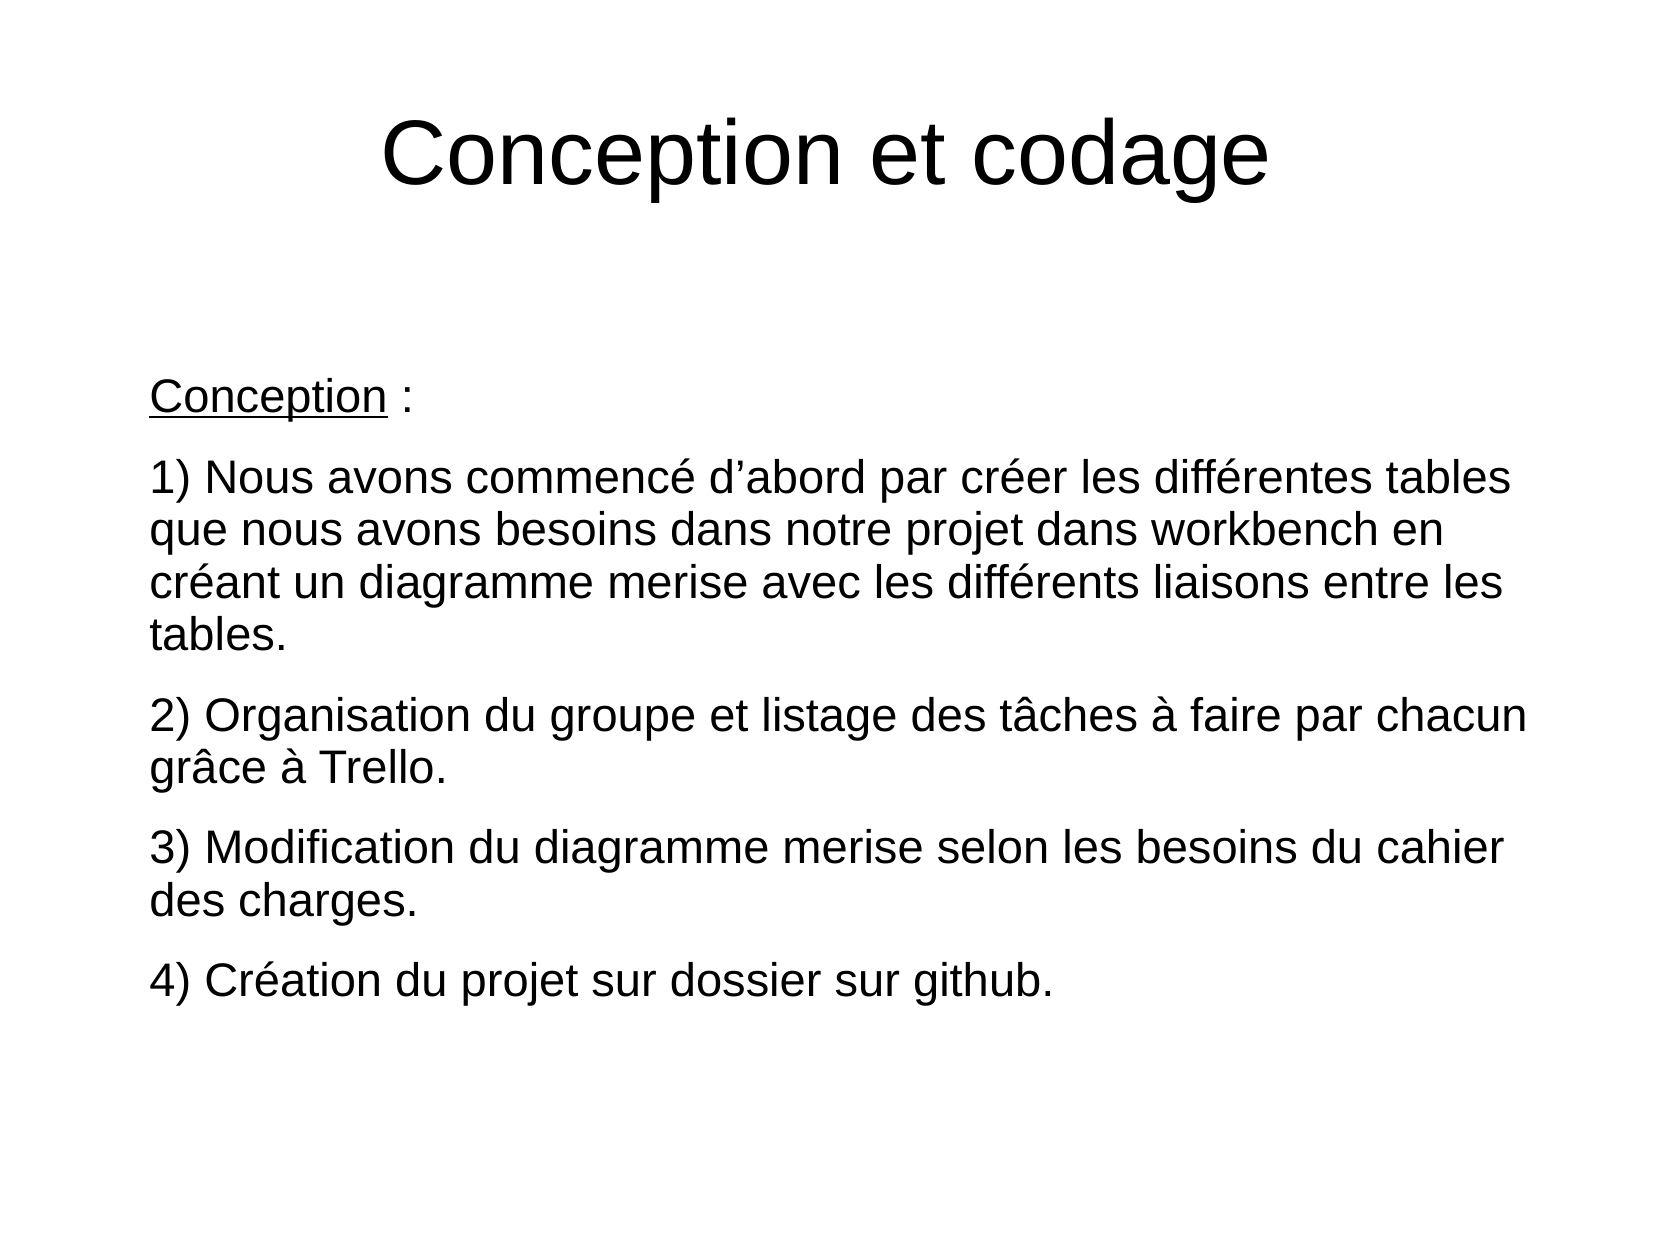

# Conception et codage
Conception :
1) Nous avons commencé d’abord par créer les différentes tables que nous avons besoins dans notre projet dans workbench en créant un diagramme merise avec les différents liaisons entre les tables.
2) Organisation du groupe et listage des tâches à faire par chacun grâce à Trello.
3) Modification du diagramme merise selon les besoins du cahier des charges.
4) Création du projet sur dossier sur github.